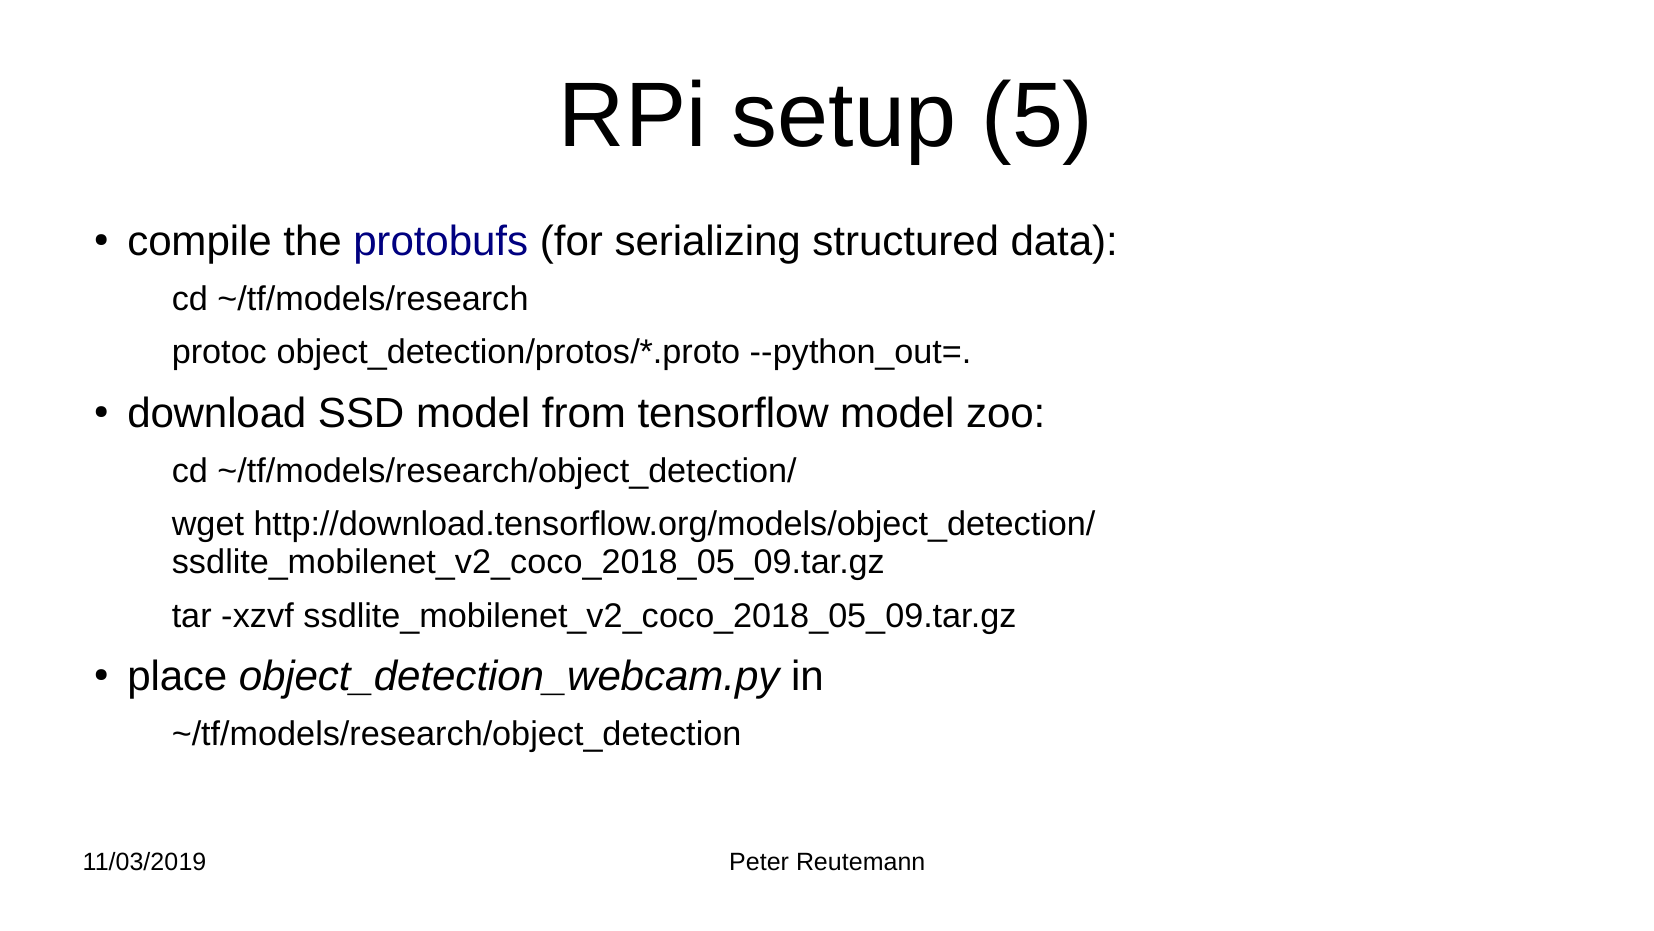

# RPi setup (5)
compile the protobufs (for serializing structured data):
cd ~/tf/models/research
protoc object_detection/protos/*.proto --python_out=.
download SSD model from tensorflow model zoo:
cd ~/tf/models/research/object_detection/
wget http://download.tensorflow.org/models/object_detection/ssdlite_mobilenet_v2_coco_2018_05_09.tar.gz
tar -xzvf ssdlite_mobilenet_v2_coco_2018_05_09.tar.gz
place object_detection_webcam.py in
~/tf/models/research/object_detection
11/03/2019
Peter Reutemann